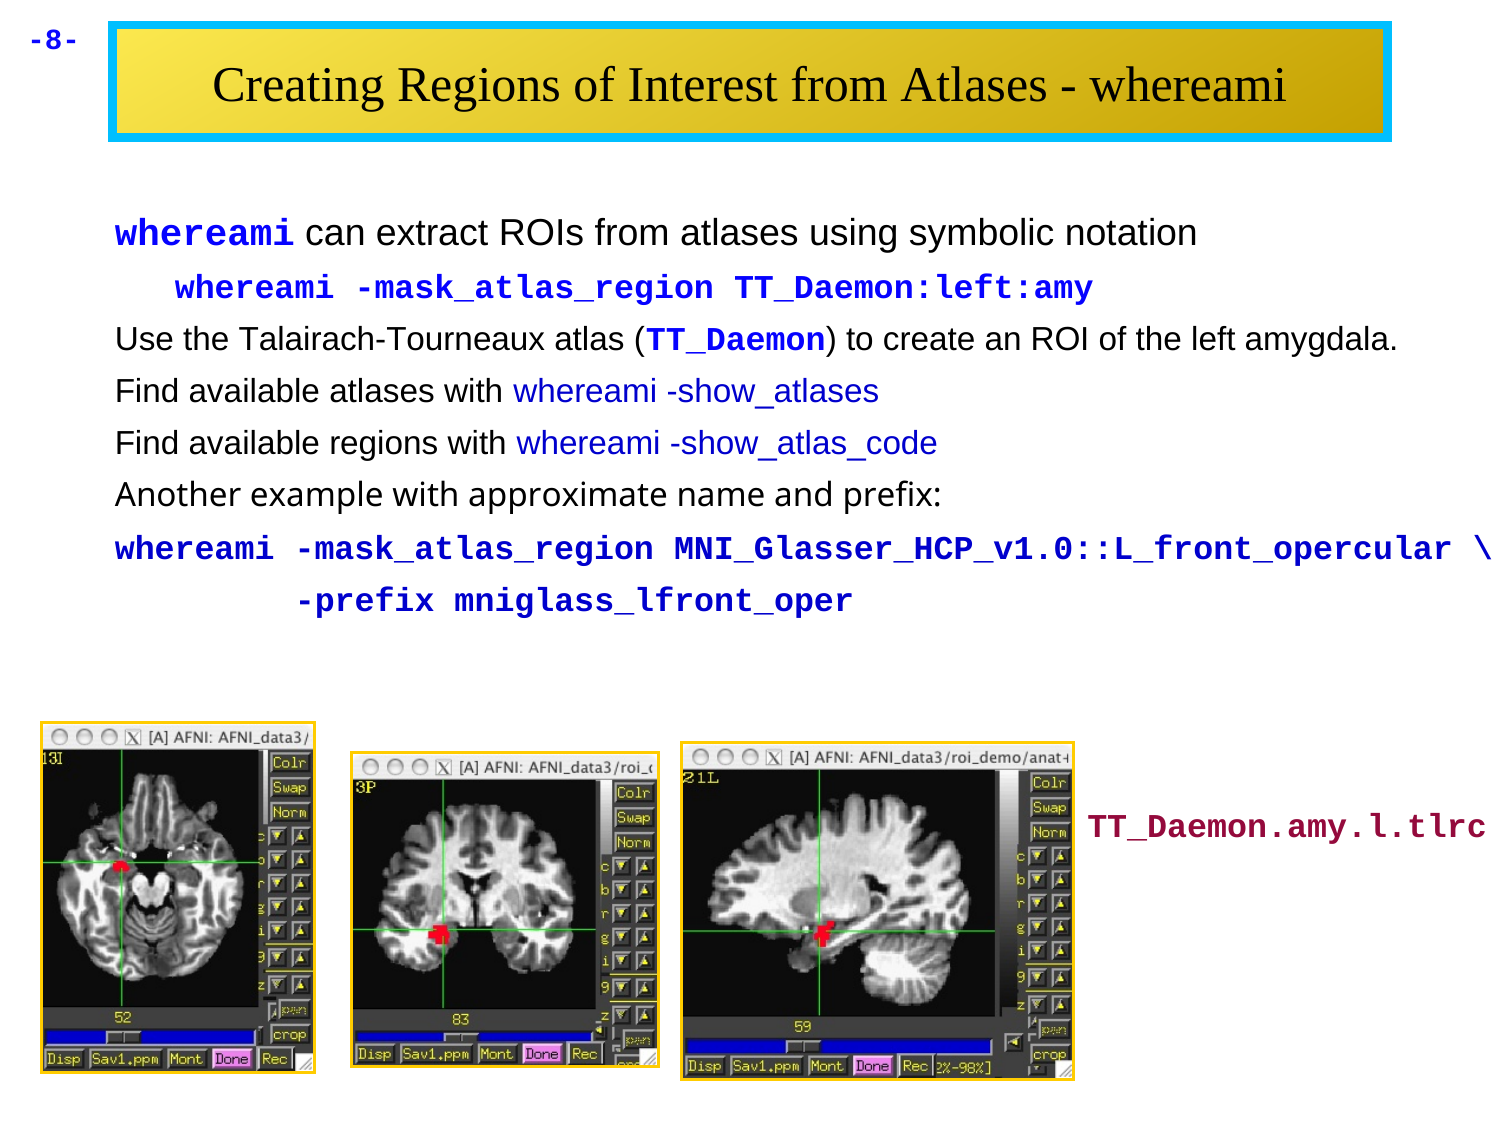

# Creating Regions of Interest from Atlases - whereami
whereami can extract ROIs from atlases using symbolic notation
 whereami -mask_atlas_region TT_Daemon:left:amy
Use the Talairach-Tourneaux atlas (TT_Daemon) to create an ROI of the left amygdala.
Find available atlases with whereami -show_atlases
Find available regions with whereami -show_atlas_code
Another example with approximate name and prefix:
whereami -mask_atlas_region MNI_Glasser_HCP_v1.0::L_front_opercular \
 -prefix mniglass_lfront_oper
TT_Daemon.amy.l.tlrc